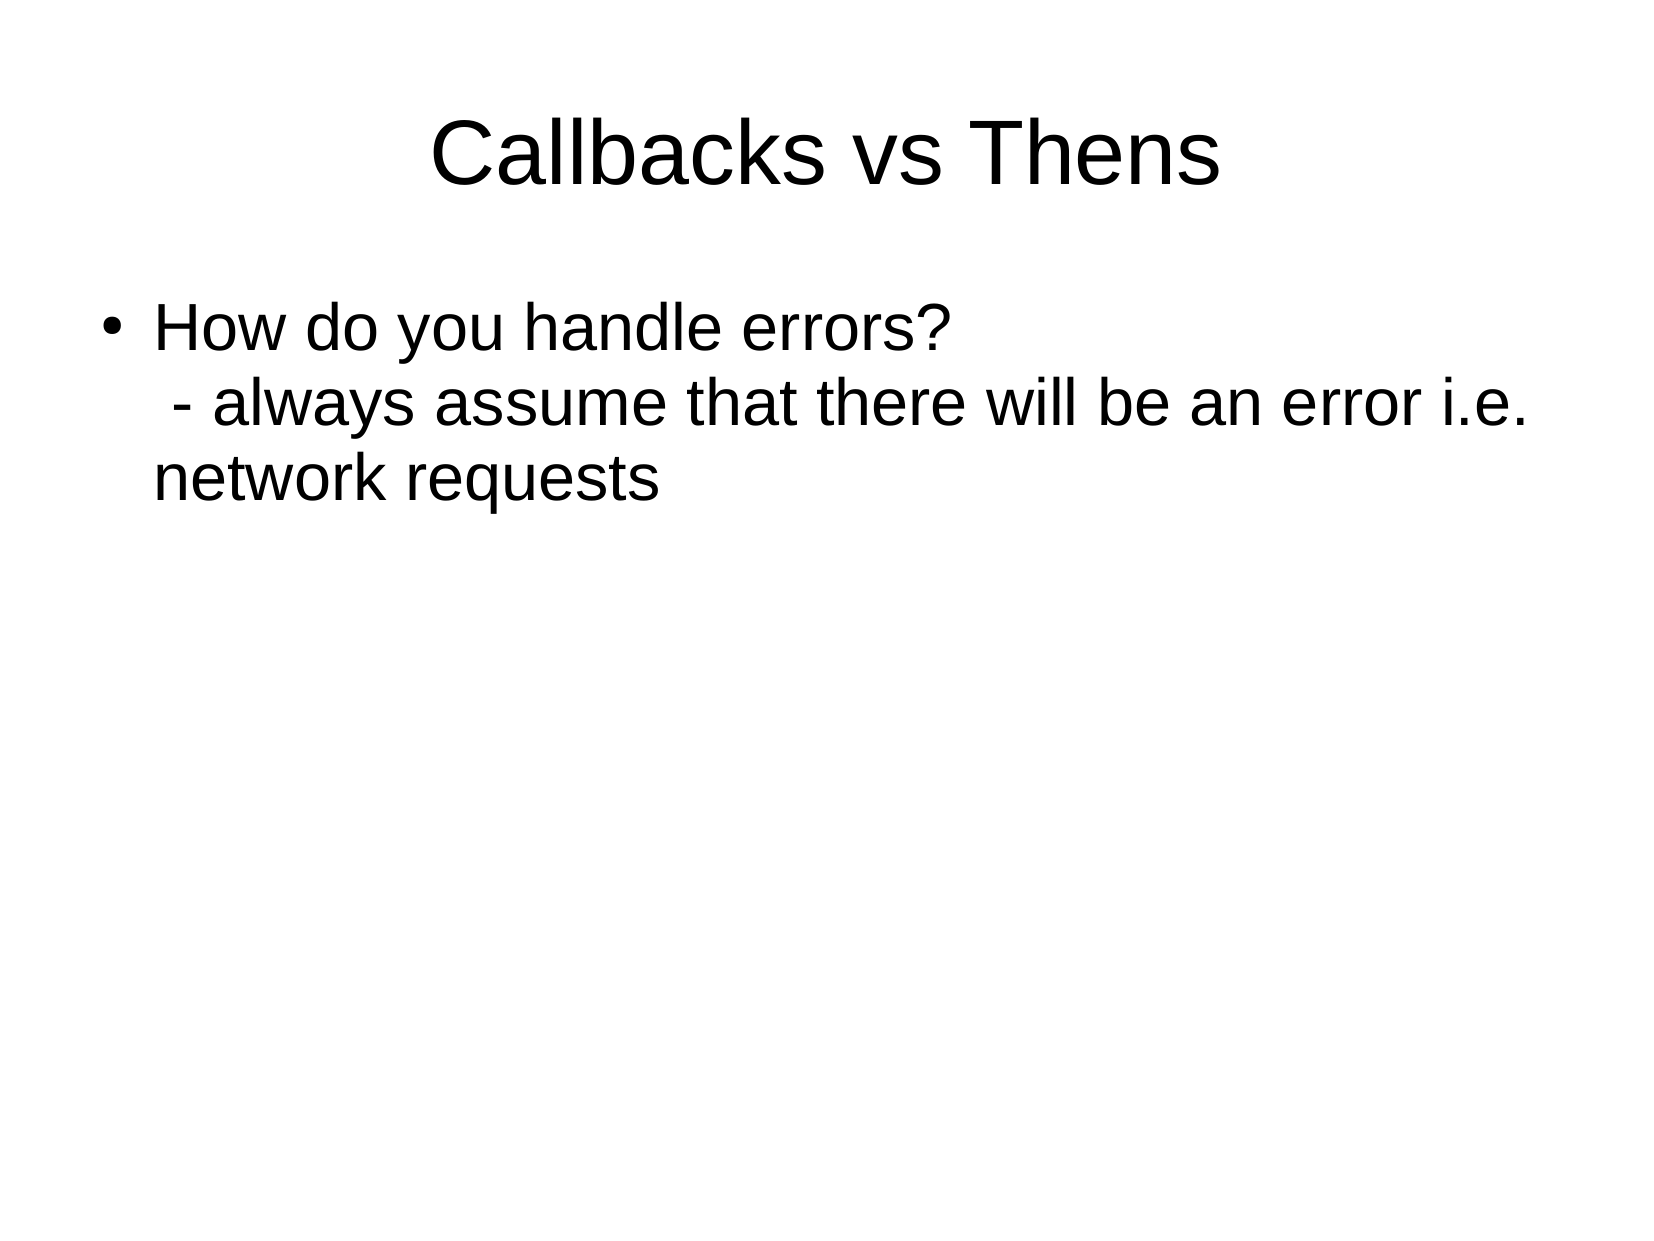

# Callbacks vs Thens
How do you handle errors?
 - always assume that there will be an error i.e. network requests